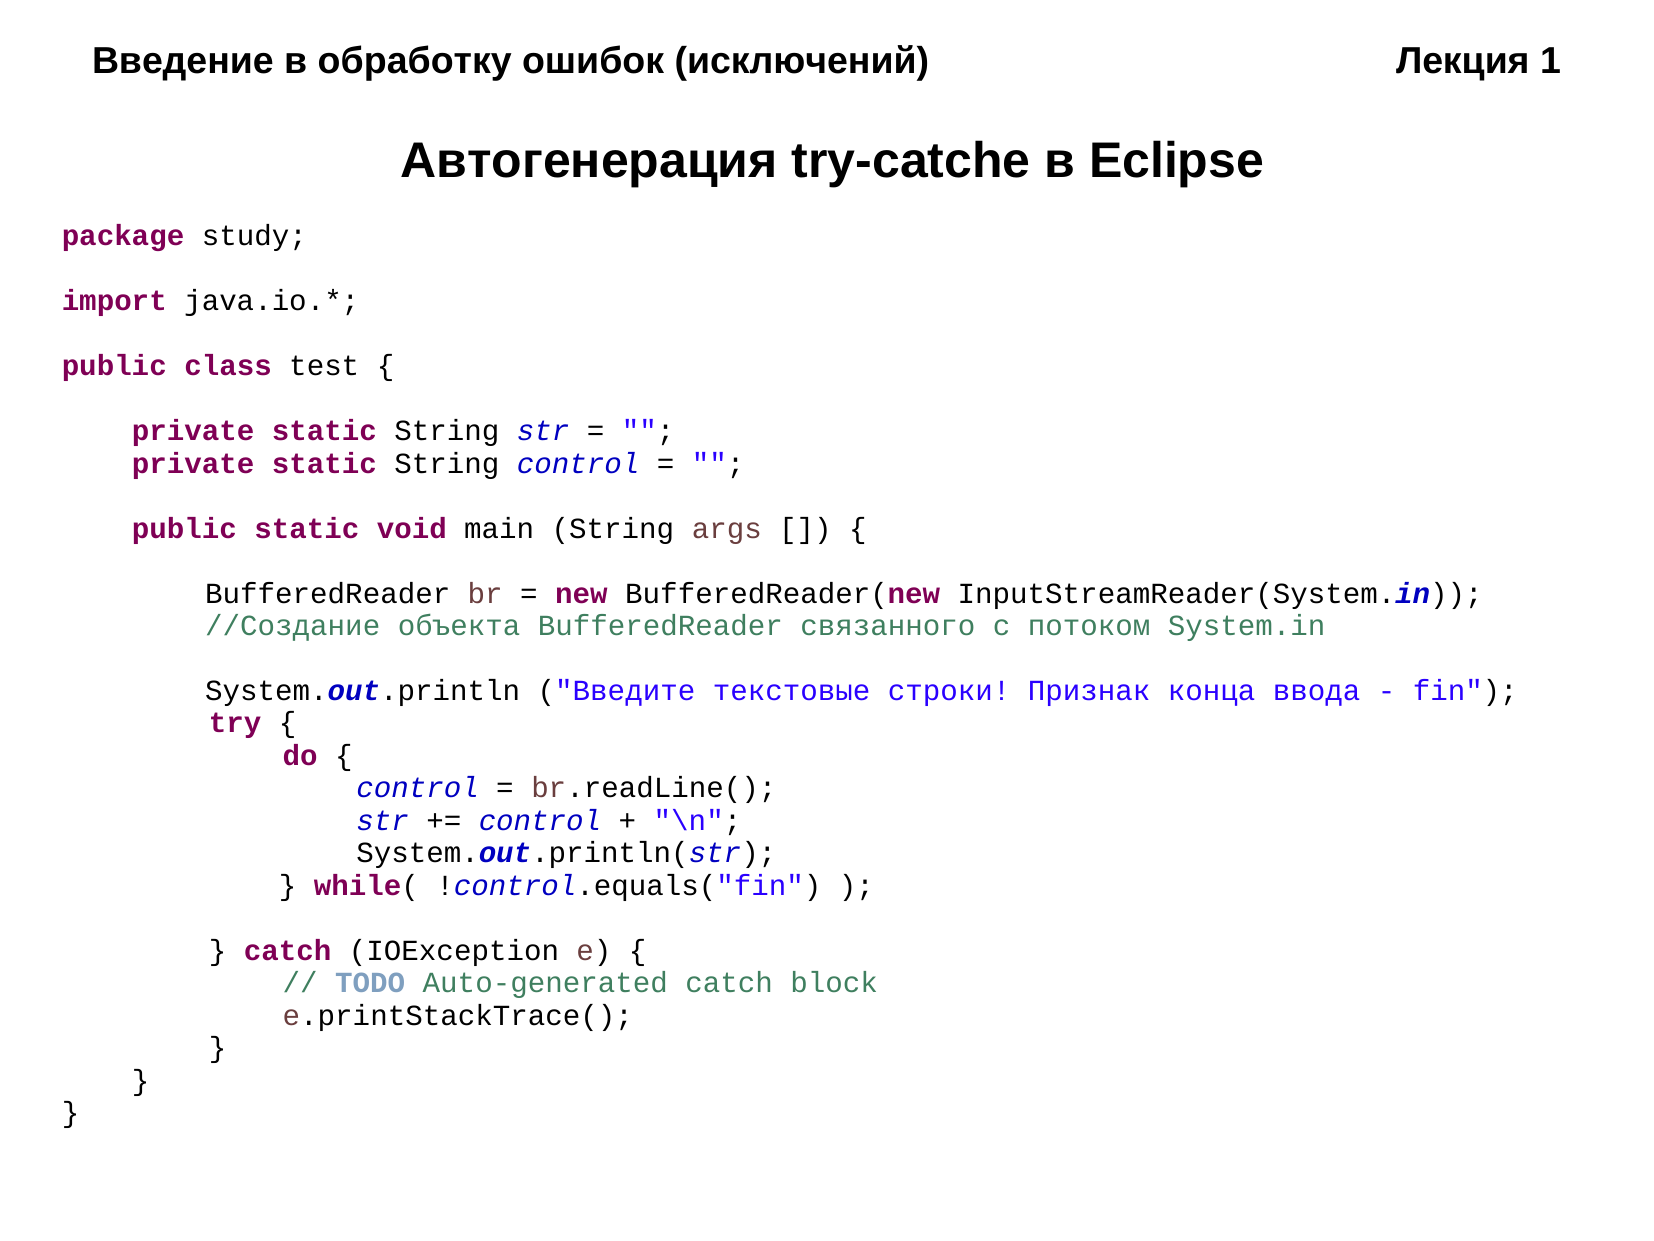

Введение в обработку ошибок (исключений)				Лекция 1
Автогенерация try-catche в Eclipse
package study;
import java.io.*;
public class test {
 private static String str = "";
 private static String control = "";
 public static void main (String args []) {
	 BufferedReader br = new BufferedReader(new InputStreamReader(System.in));
	 //Создание объекта BufferedReader связанного с потоком System.in
	 System.out.println ("Введите текстовые строки! Признак конца ввода - fin");
 		try {
 			do {
				control = br.readLine();
				str += control + "\n";
				System.out.println(str);
		 } while( !control.equals("fin") );
		} catch (IOException e) {
			// TODO Auto-generated catch block
			e.printStackTrace();
		}
 }
}